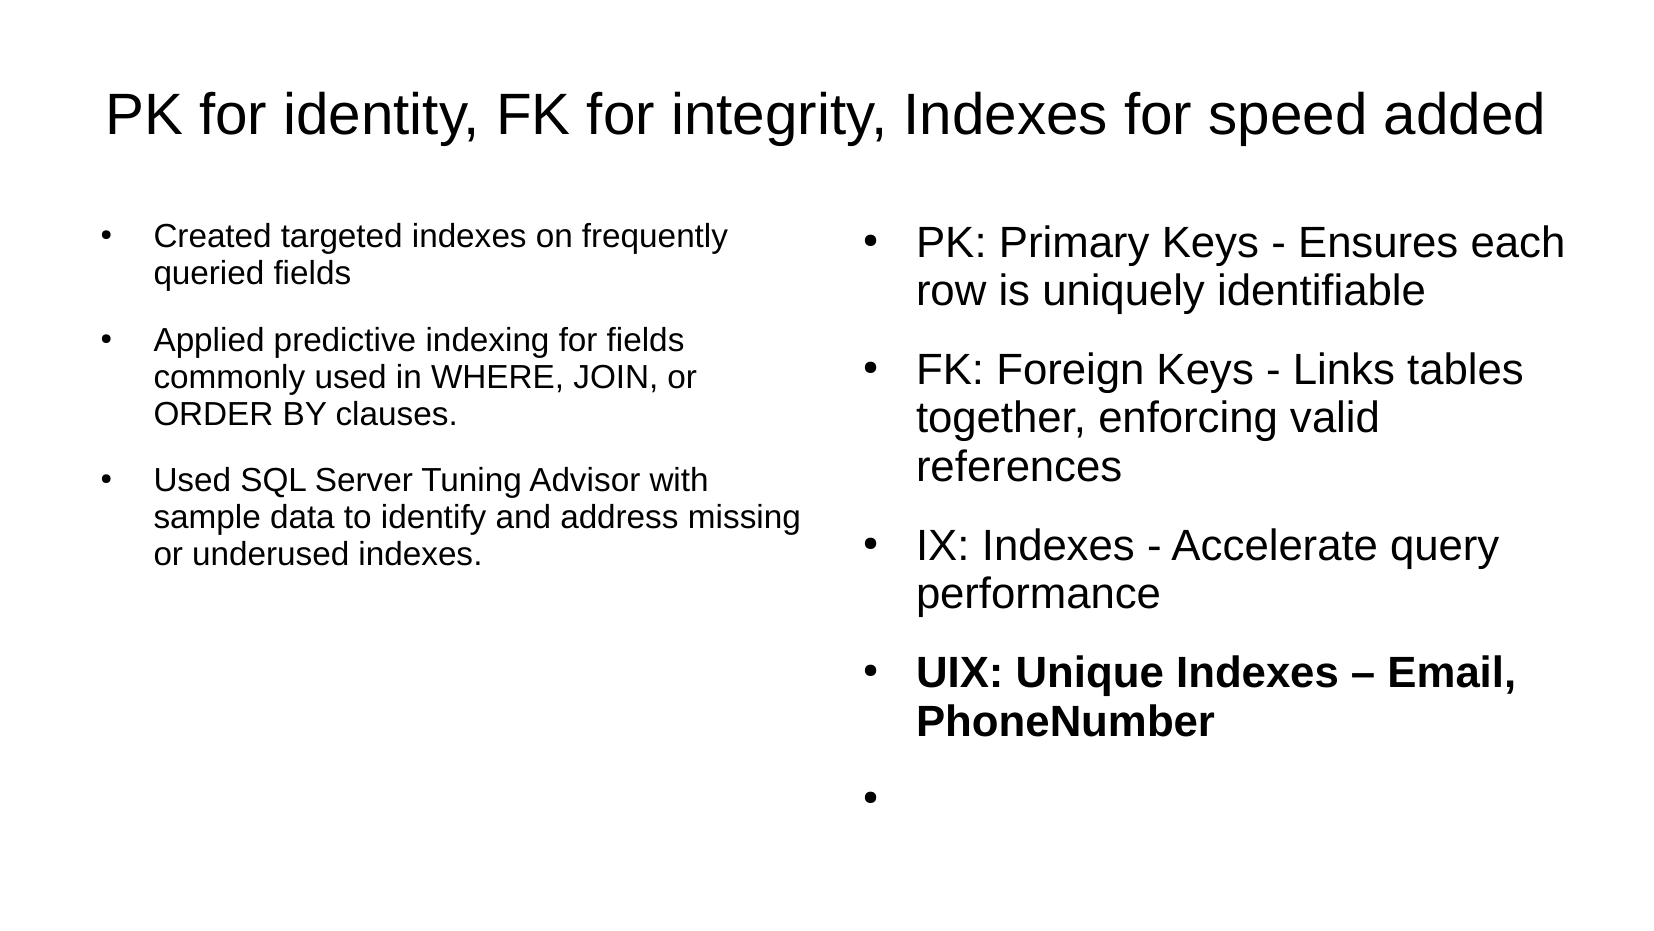

# PK for identity, FK for integrity, Indexes for speed added
Created targeted indexes on frequently queried fields
Applied predictive indexing for fields commonly used in WHERE, JOIN, or ORDER BY clauses.
Used SQL Server Tuning Advisor with sample data to identify and address missing or underused indexes.
PK: Primary Keys - Ensures each row is uniquely identifiable
FK: Foreign Keys - Links tables together, enforcing valid references
IX: Indexes - Accelerate query performance
UIX: Unique Indexes – Email, PhoneNumber